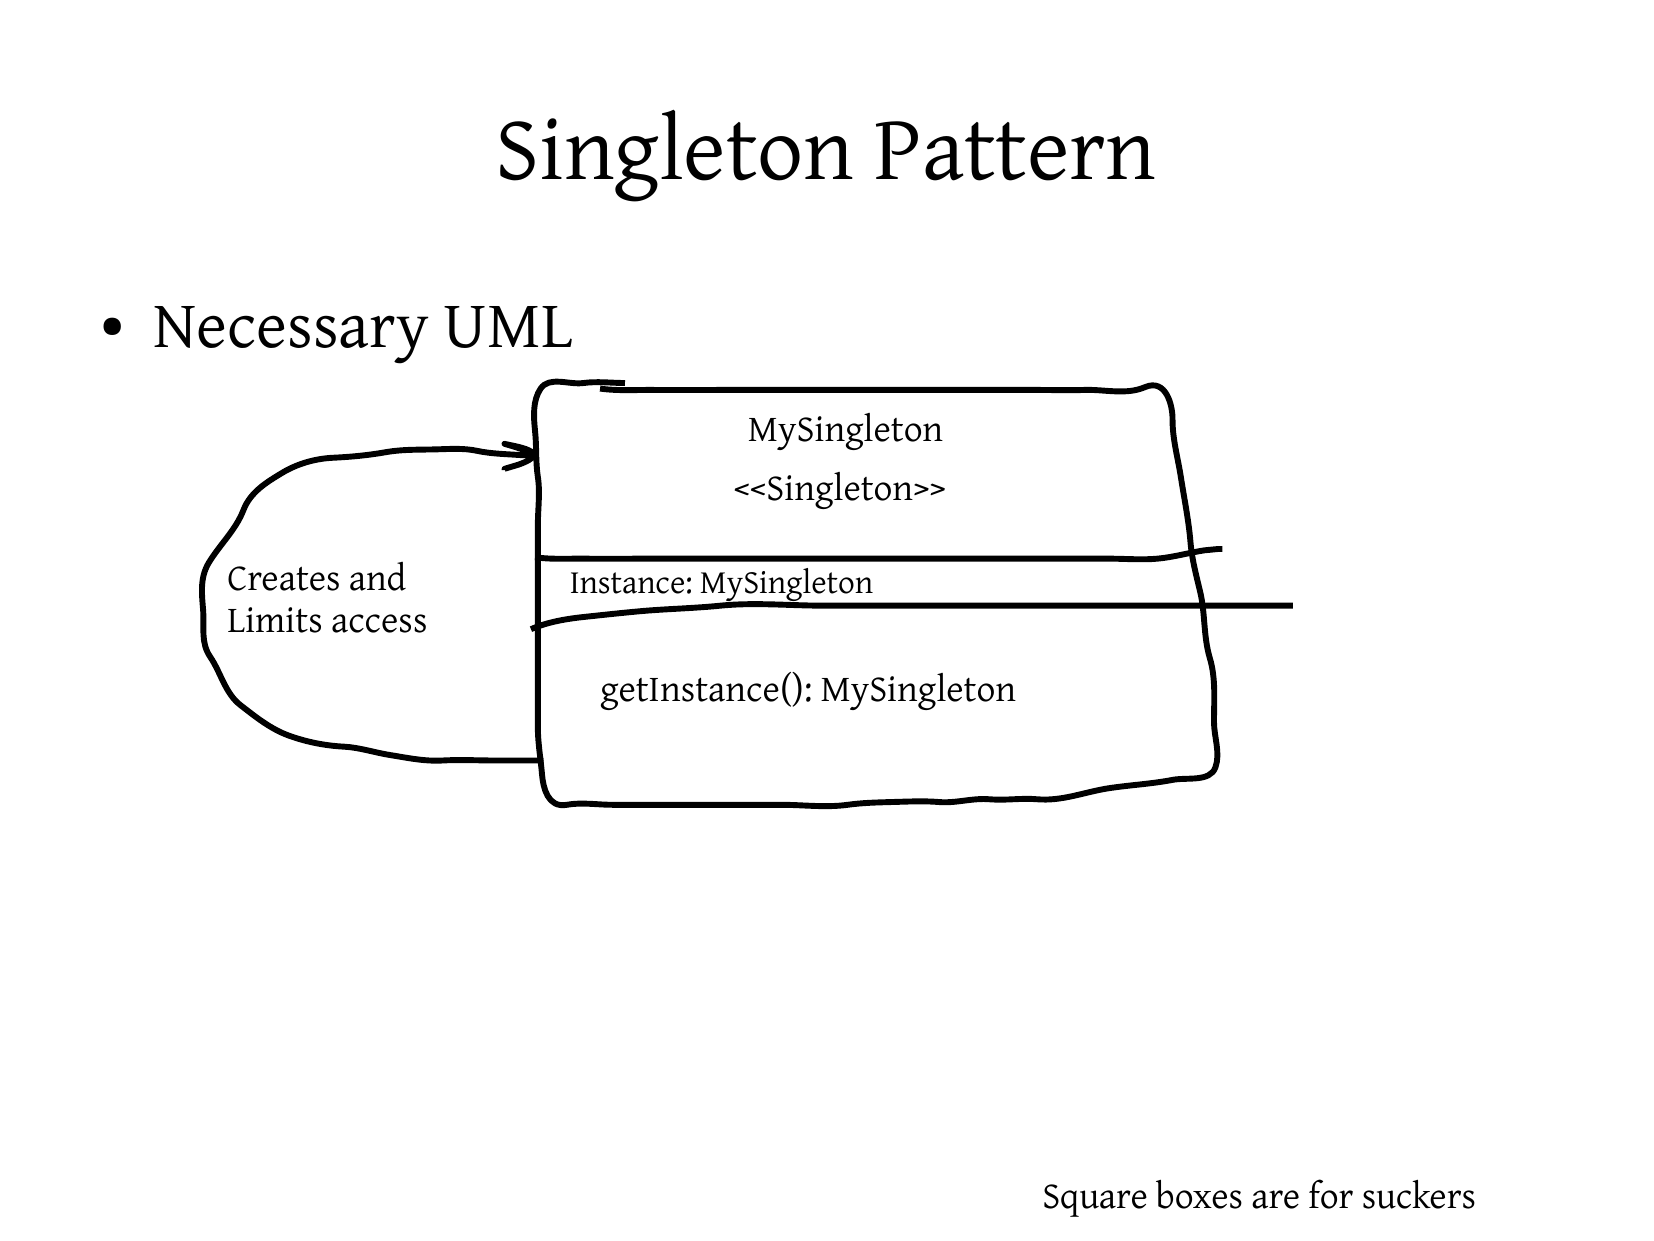

# Singleton Pattern
Necessary UML
MySingleton
<<Singleton>>
Creates and
Limits access
Instance: MySingleton
getInstance(): MySingleton
Square boxes are for suckers